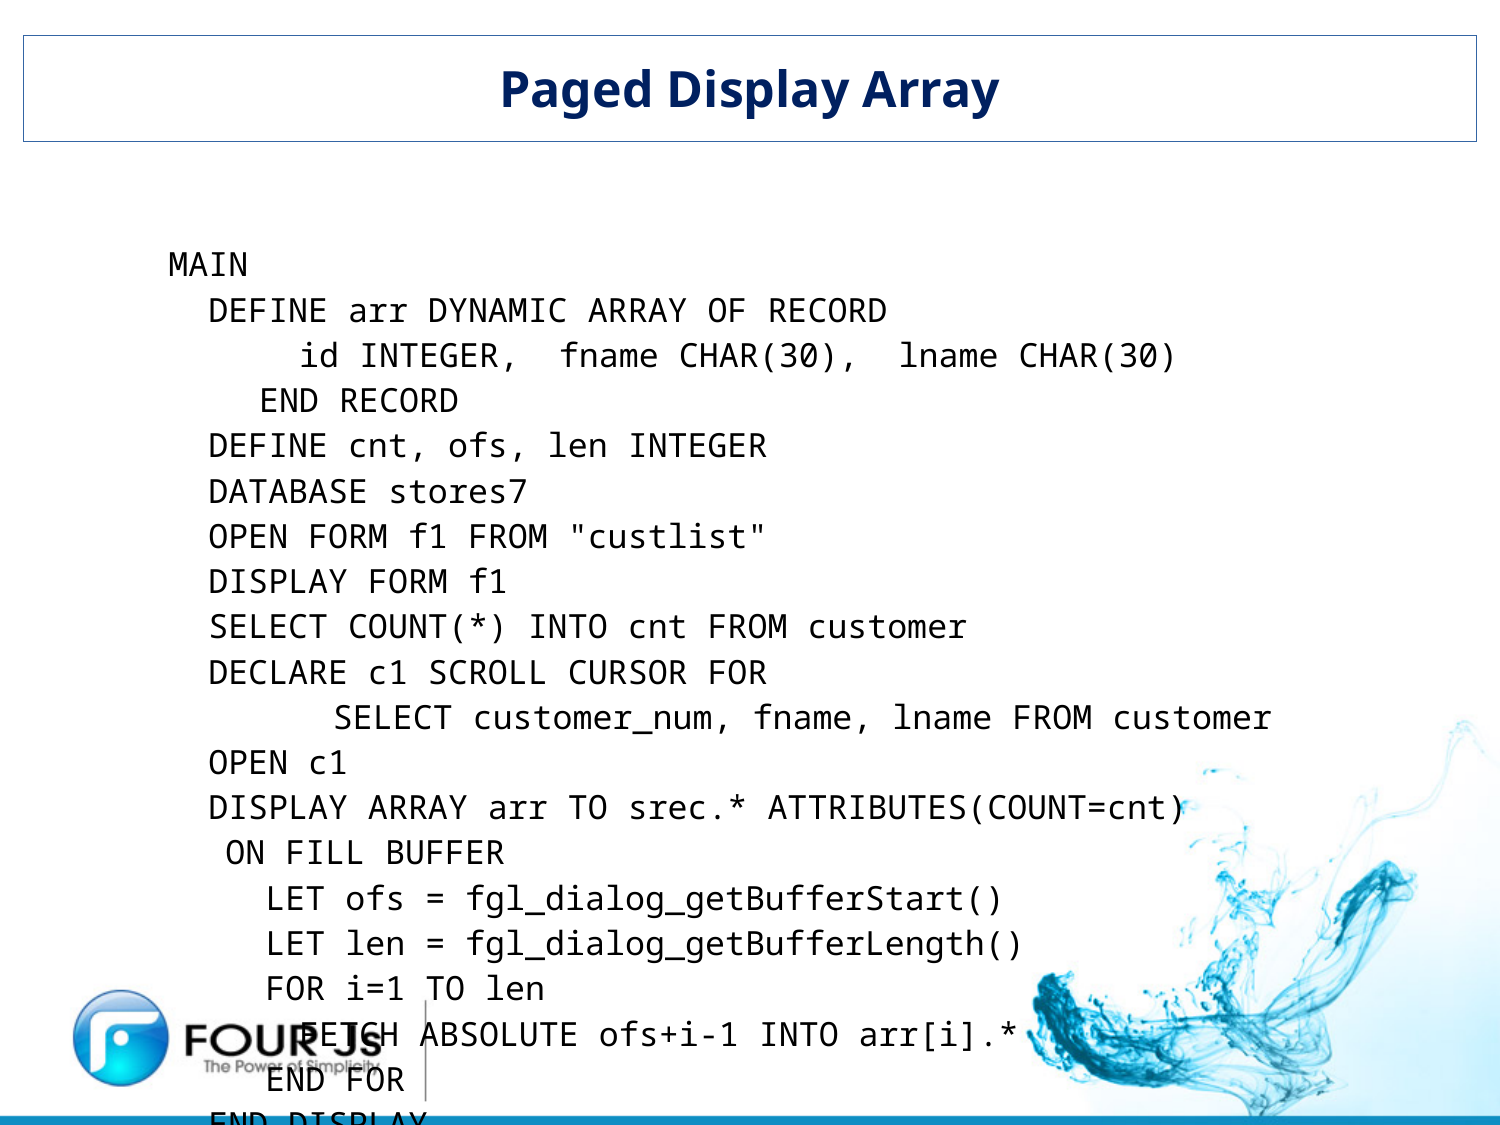

# Paged Display Array
MAIN
 DEFINE arr DYNAMIC ARRAY OF RECORD
		 id INTEGER, fname CHAR(30), lname CHAR(30)
		END RECORD
 DEFINE cnt, ofs, len INTEGER
 DATABASE stores7
 OPEN FORM f1 FROM "custlist"
 DISPLAY FORM f1
 SELECT COUNT(*) INTO cnt FROM customer
 DECLARE c1 SCROLL CURSOR FOR
			SELECT customer_num, fname, lname FROM customer
 OPEN c1
 DISPLAY ARRAY arr TO srec.* ATTRIBUTES(COUNT=cnt)
	 ON FILL BUFFER
	 LET ofs = fgl_dialog_getBufferStart()
	 LET len = fgl_dialog_getBufferLength()
	 FOR i=1 TO len
		 FETCH ABSOLUTE ofs+i-1 INTO arr[i].*
	 END FOR
 END DISPLAY
 CLOSE c1
END MAIN